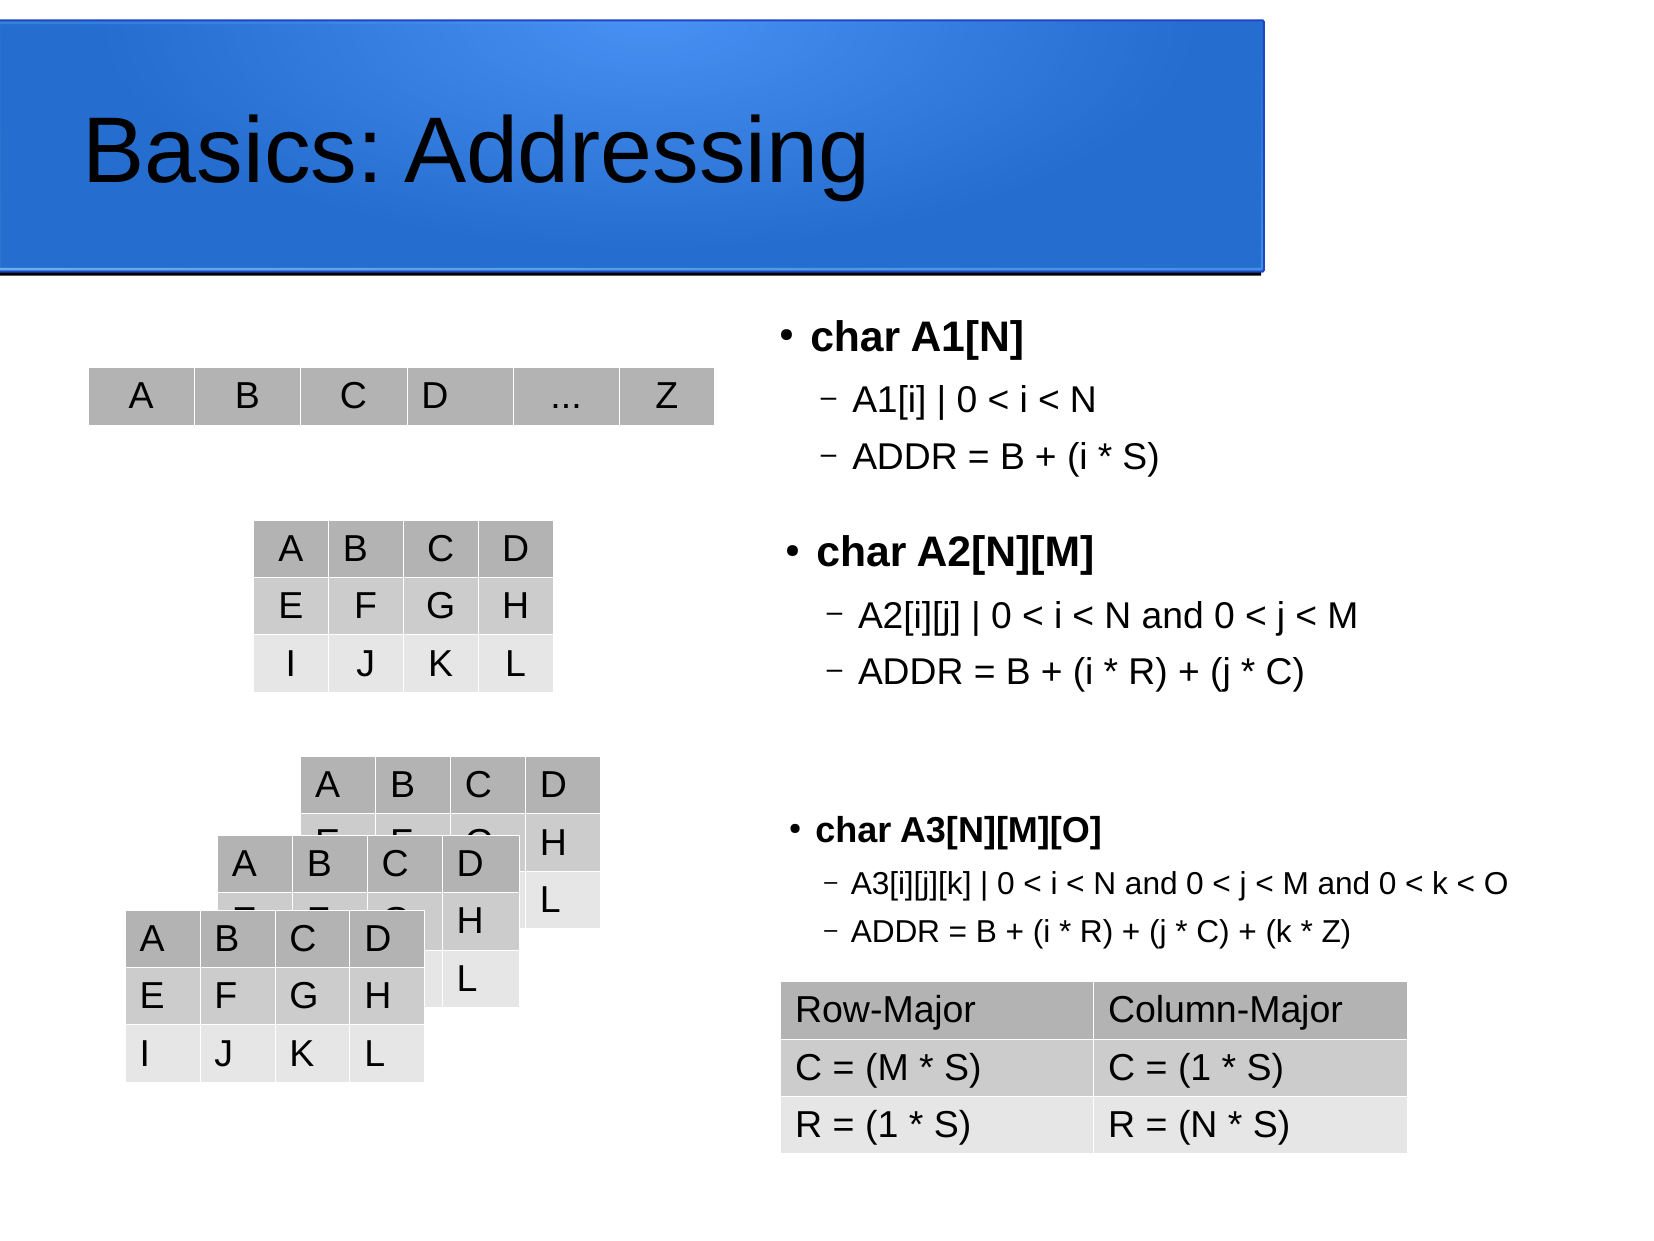

# Basics: Addressing
char A1[N]
A1[i] | 0 < i < N
ADDR = B + (i * S)
| A | B | C | D | ... | Z |
| --- | --- | --- | --- | --- | --- |
| A | B | C | D |
| --- | --- | --- | --- |
| E | F | G | H |
| I | J | K | L |
char A2[N][M]
A2[i][j] | 0 < i < N and 0 < j < M
ADDR = B + (i * R) + (j * C)
| A | B | C | D |
| --- | --- | --- | --- |
| E | F | G | H |
| I | K | K | L |
char A3[N][M][O]
A3[i][j][k] | 0 < i < N and 0 < j < M and 0 < k < O
ADDR = B + (i * R) + (j * C) + (k * Z)
| A | B | C | D |
| --- | --- | --- | --- |
| E | F | G | H |
| I | K | K | L |
| A | B | C | D |
| --- | --- | --- | --- |
| E | F | G | H |
| I | J | K | L |
| Row-Major | Column-Major |
| --- | --- |
| C = (M \* S) | C = (1 \* S) |
| R = (1 \* S) | R = (N \* S) |